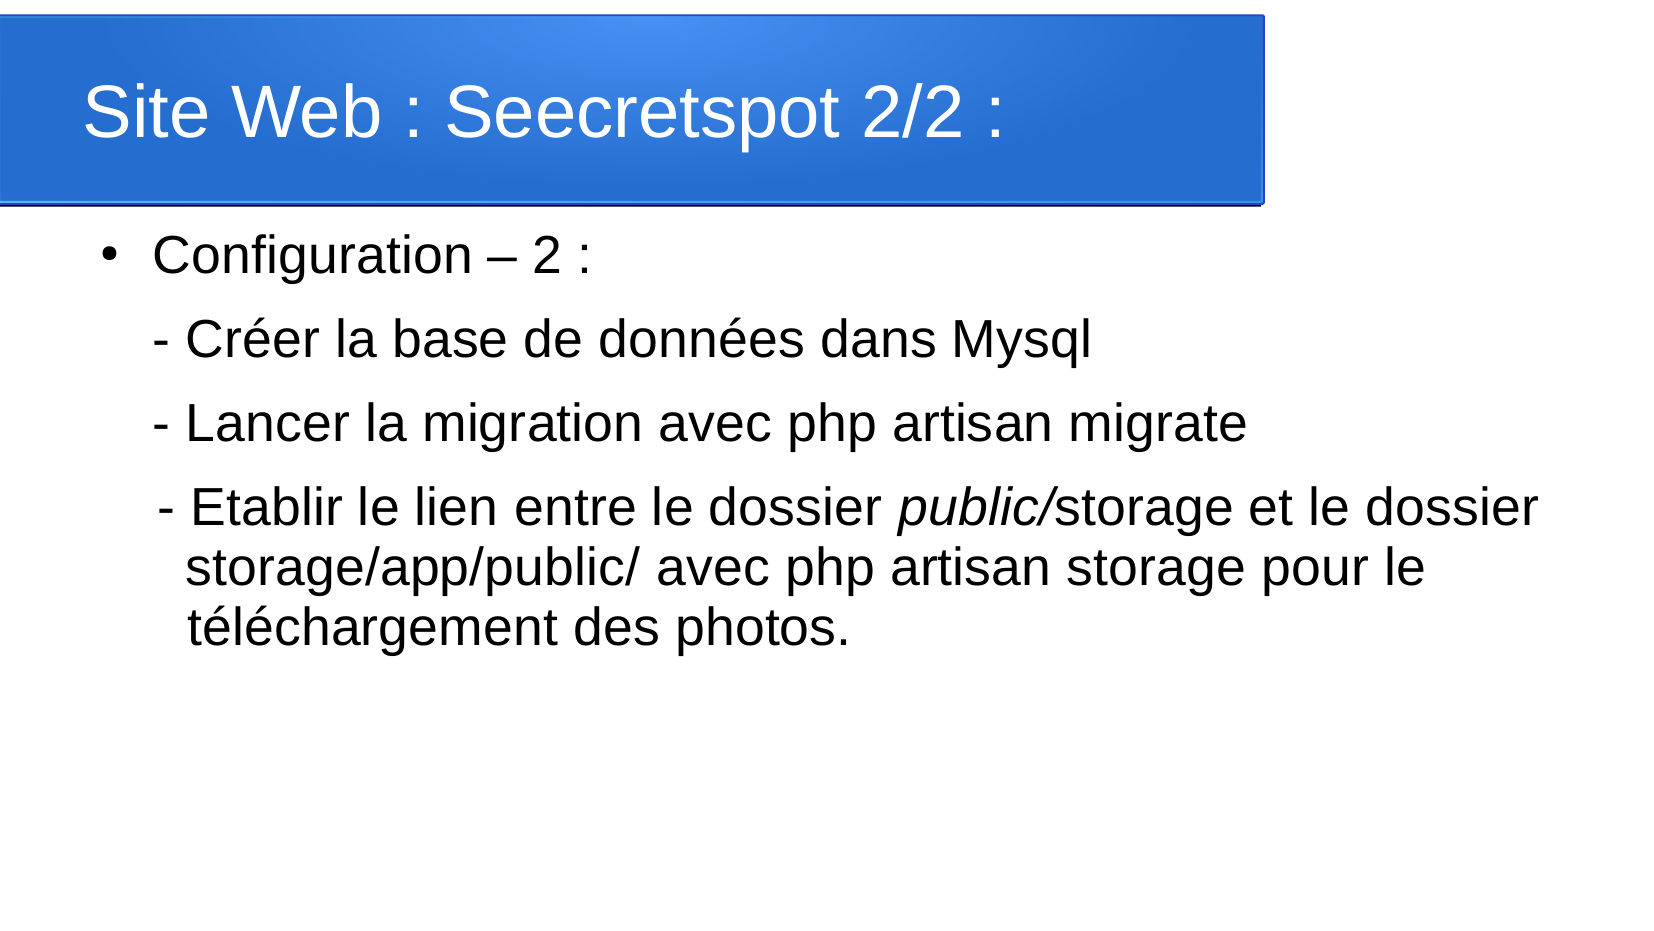

# Site Web : Seecretspot 2/2 :
Configuration – 2 :
- Créer la base de données dans Mysql
- Lancer la migration avec php artisan migrate
 - Etablir le lien entre le dossier public/storage et le dossier 	 storage/app/public/ avec php artisan storage pour le 																	 téléchargement des photos.